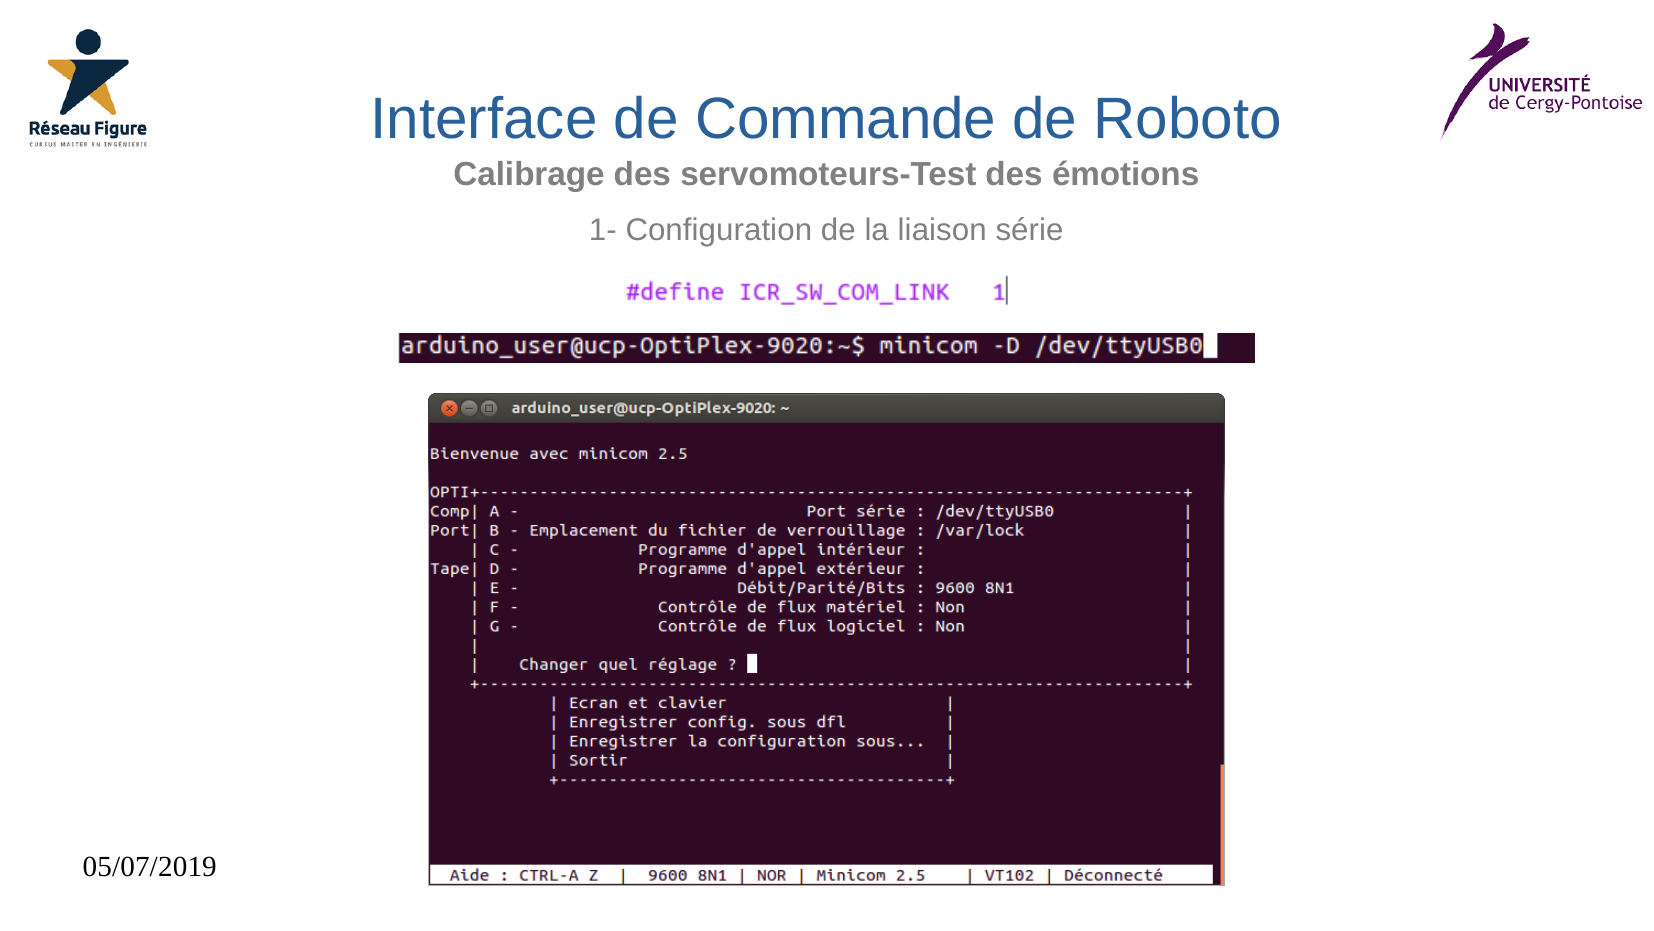

# Interface de Commande de Roboto
Calibrage des servomoteurs-Test des émotions
1- Configuration de la liaison série
05/07/2019